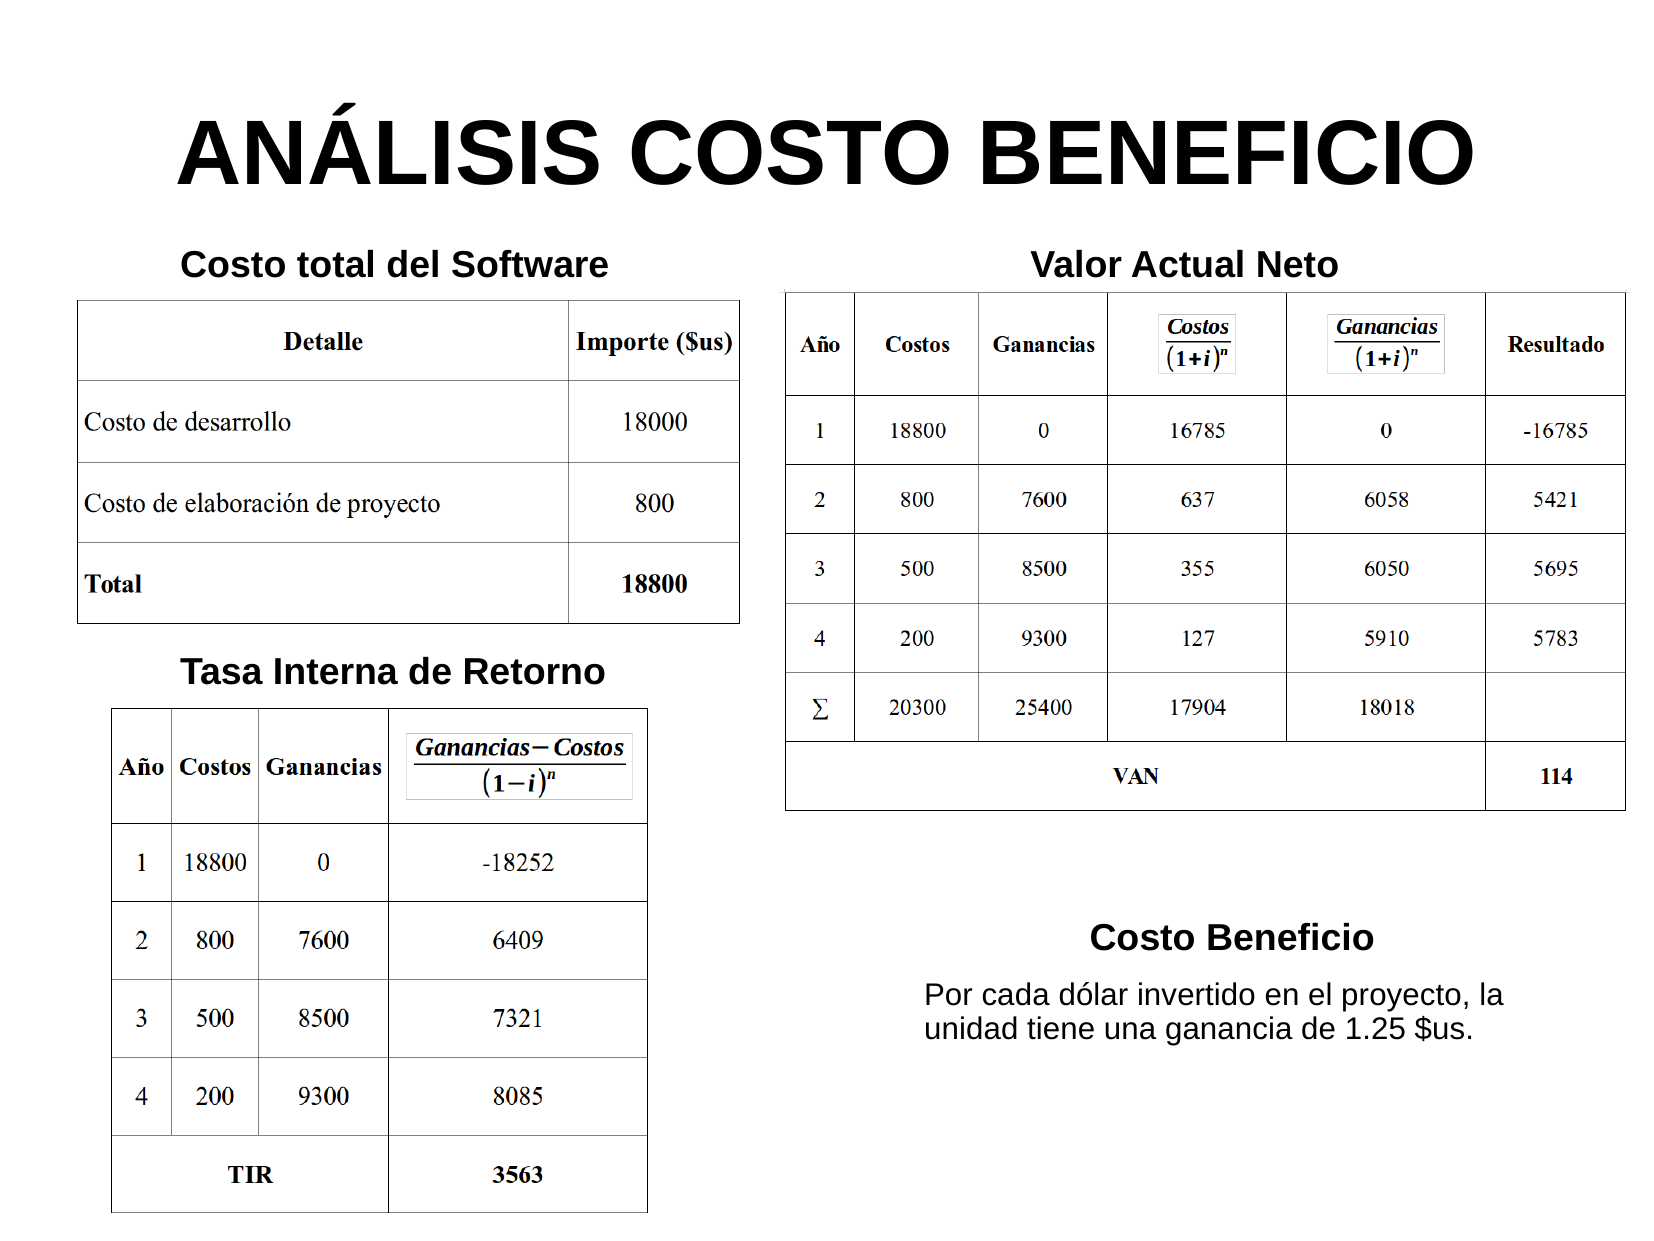

# ANÁLISIS COSTO BENEFICIO
Costo total del Software
Valor Actual Neto
Tasa Interna de Retorno
Costo Beneficio
Por cada dólar invertido en el proyecto, la unidad tiene una ganancia de 1.25 $us.